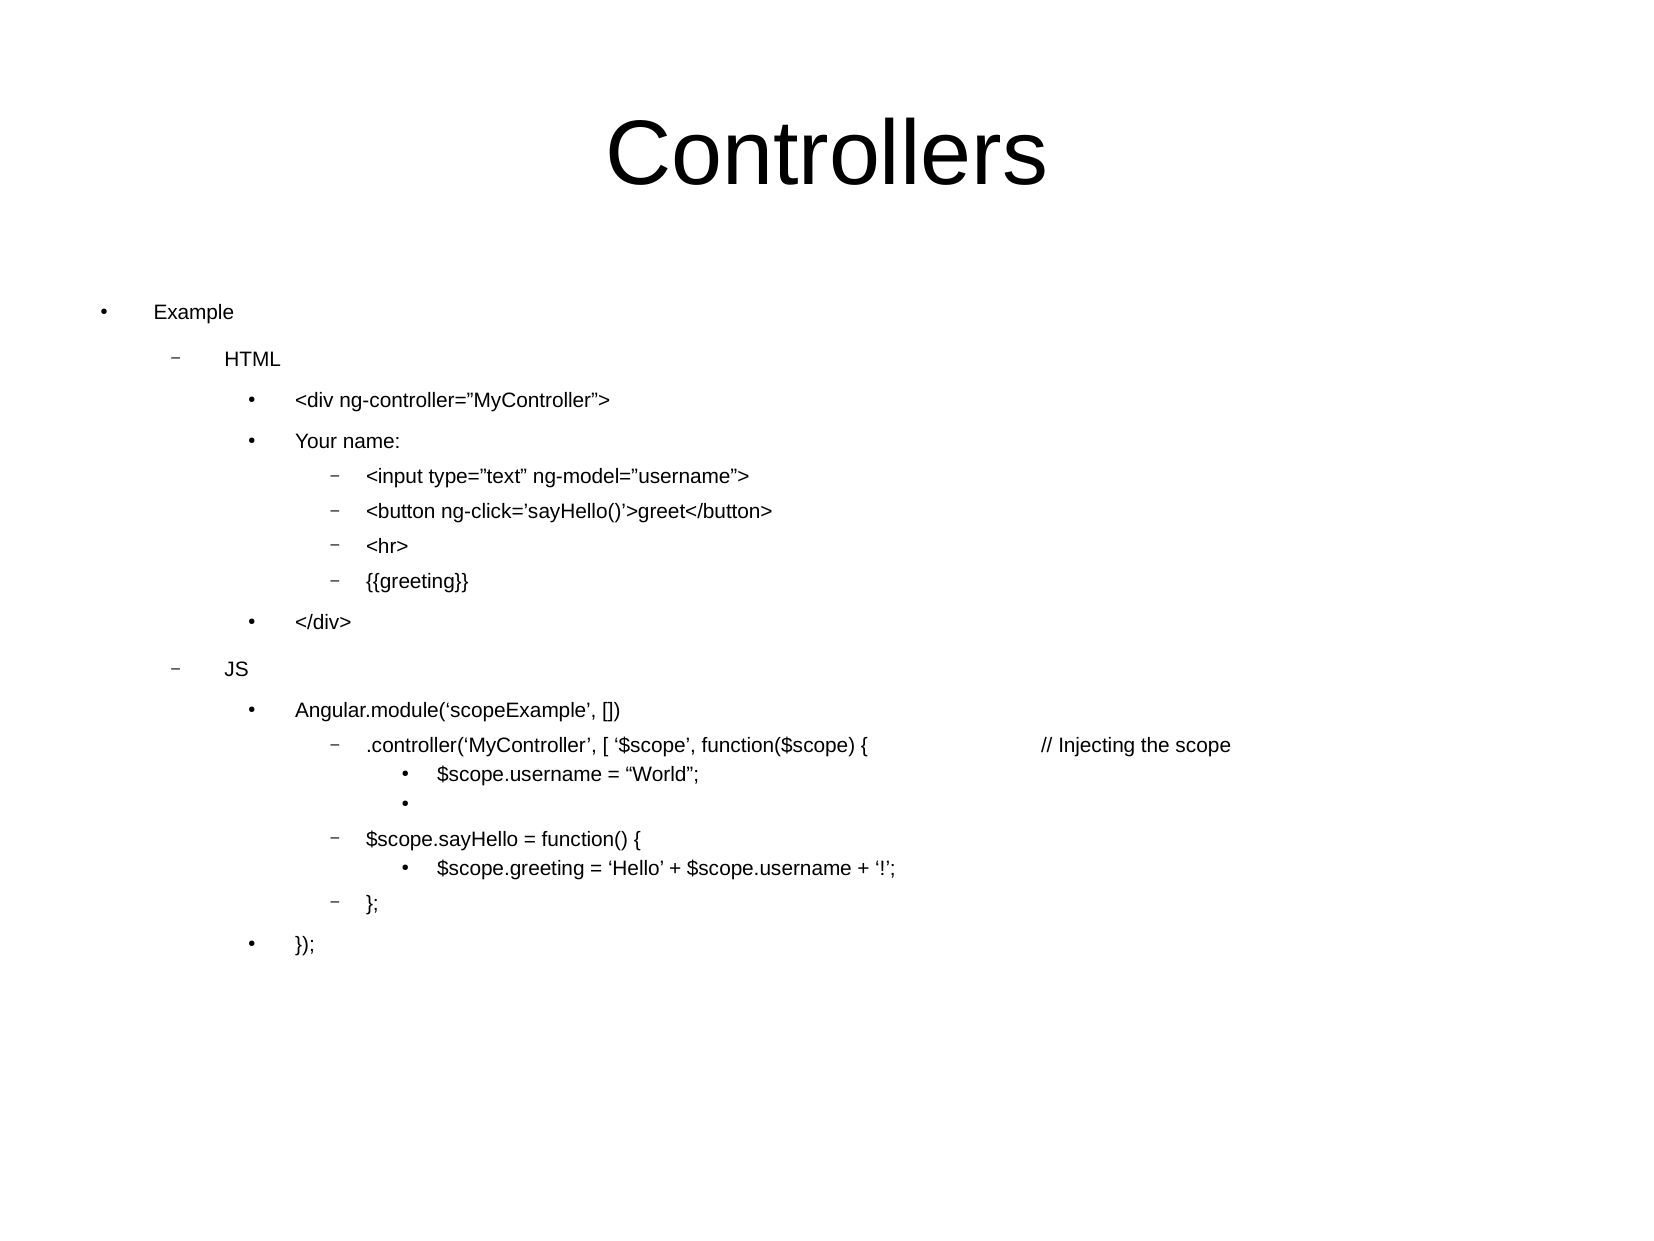

# Controllers
Example
HTML
<div ng-controller=”MyController”>
Your name:
<input type=”text” ng-model=”username”>
<button ng-click=’sayHello()’>greet</button>
<hr>
{{greeting}}
</div>
JS
Angular.module(‘scopeExample’, [])
.controller(‘MyController’, [ ‘$scope’, function($scope) {			// Injecting the scope
$scope.username = “World”;
$scope.sayHello = function() {
$scope.greeting = ‘Hello’ + $scope.username + ‘!’;
};
});